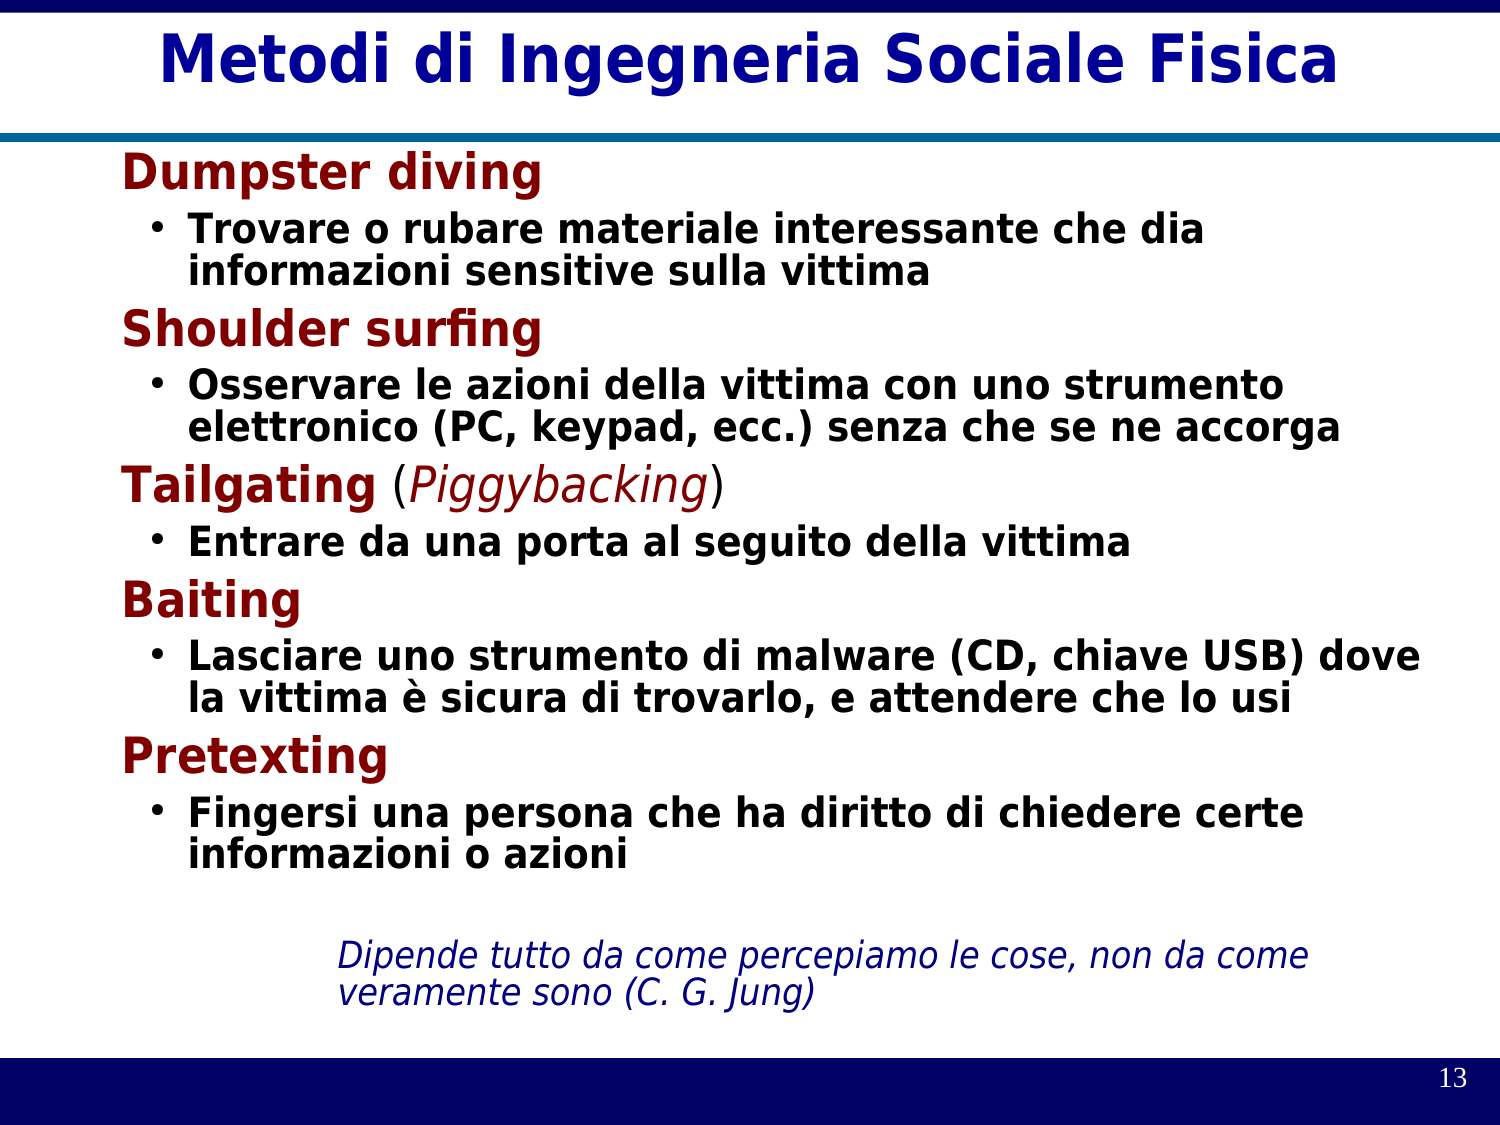

# Metodi di Ingegneria Sociale Fisica
Dumpster diving
Trovare o rubare materiale interessante che dia informazioni sensitive sulla vittima
Shoulder surfing
Osservare le azioni della vittima con uno strumento elettronico (PC, keypad, ecc.) senza che se ne accorga
Tailgating (Piggybacking)
Entrare da una porta al seguito della vittima
Baiting
Lasciare uno strumento di malware (CD, chiave USB) dove la vittima è sicura di trovarlo, e attendere che lo usi
Pretexting
Fingersi una persona che ha diritto di chiedere certe informazioni o azioni
Dipende tutto da come percepiamo le cose, non da come veramente sono (C. G. Jung)